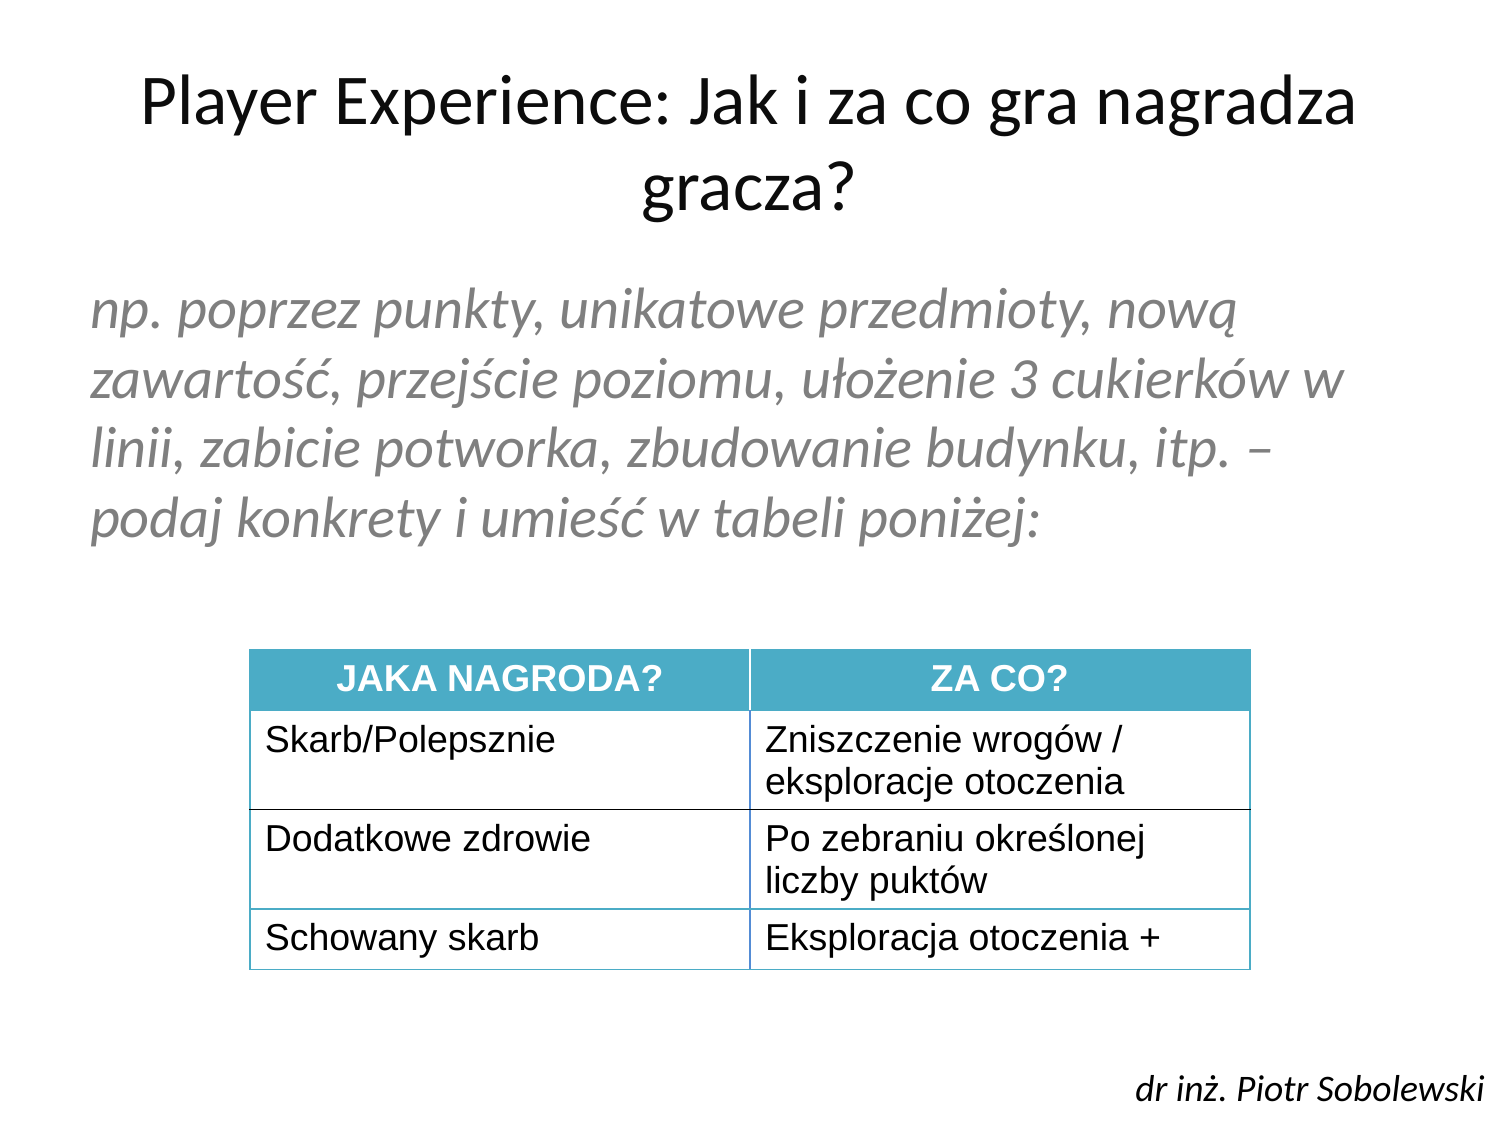

# Player Experience: Jak i za co gra nagradza gracza?
np. poprzez punkty, unikatowe przedmioty, nową zawartość, przejście poziomu, ułożenie 3 cukierków w linii, zabicie potworka, zbudowanie budynku, itp. – podaj konkrety i umieść w tabeli poniżej:
| JAKA NAGRODA? | ZA CO? |
| --- | --- |
| Skarb/Polepsznie | Zniszczenie wrogów / eksploracje otoczenia |
| Dodatkowe zdrowie | Po zebraniu określonej liczby puktów |
| Schowany skarb | Eksploracja otoczenia + |
dr inż. Piotr Sobolewski